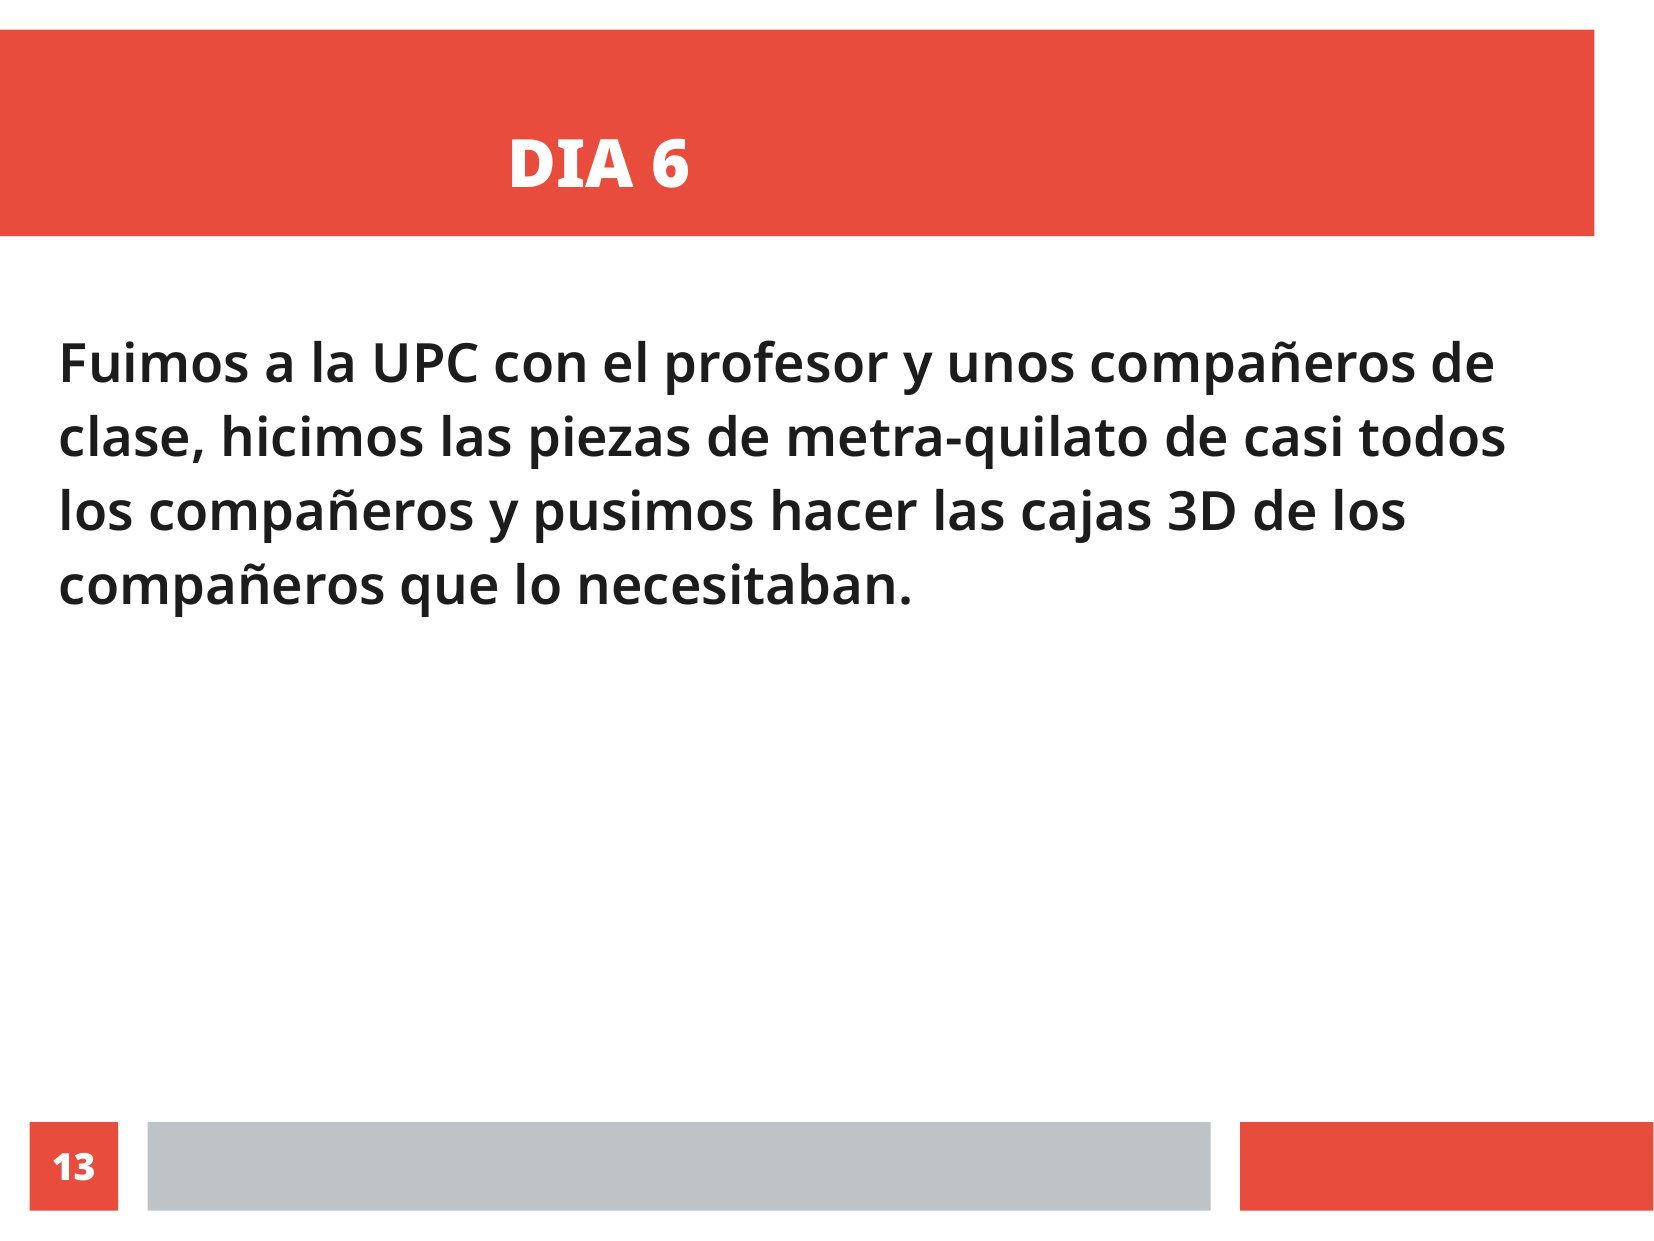

# DIA 6
Fuimos a la UPC con el profesor y unos compañeros de clase, hicimos las piezas de metra-quilato de casi todos los compañeros y pusimos hacer las cajas 3D de los compañeros que lo necesitaban.
13